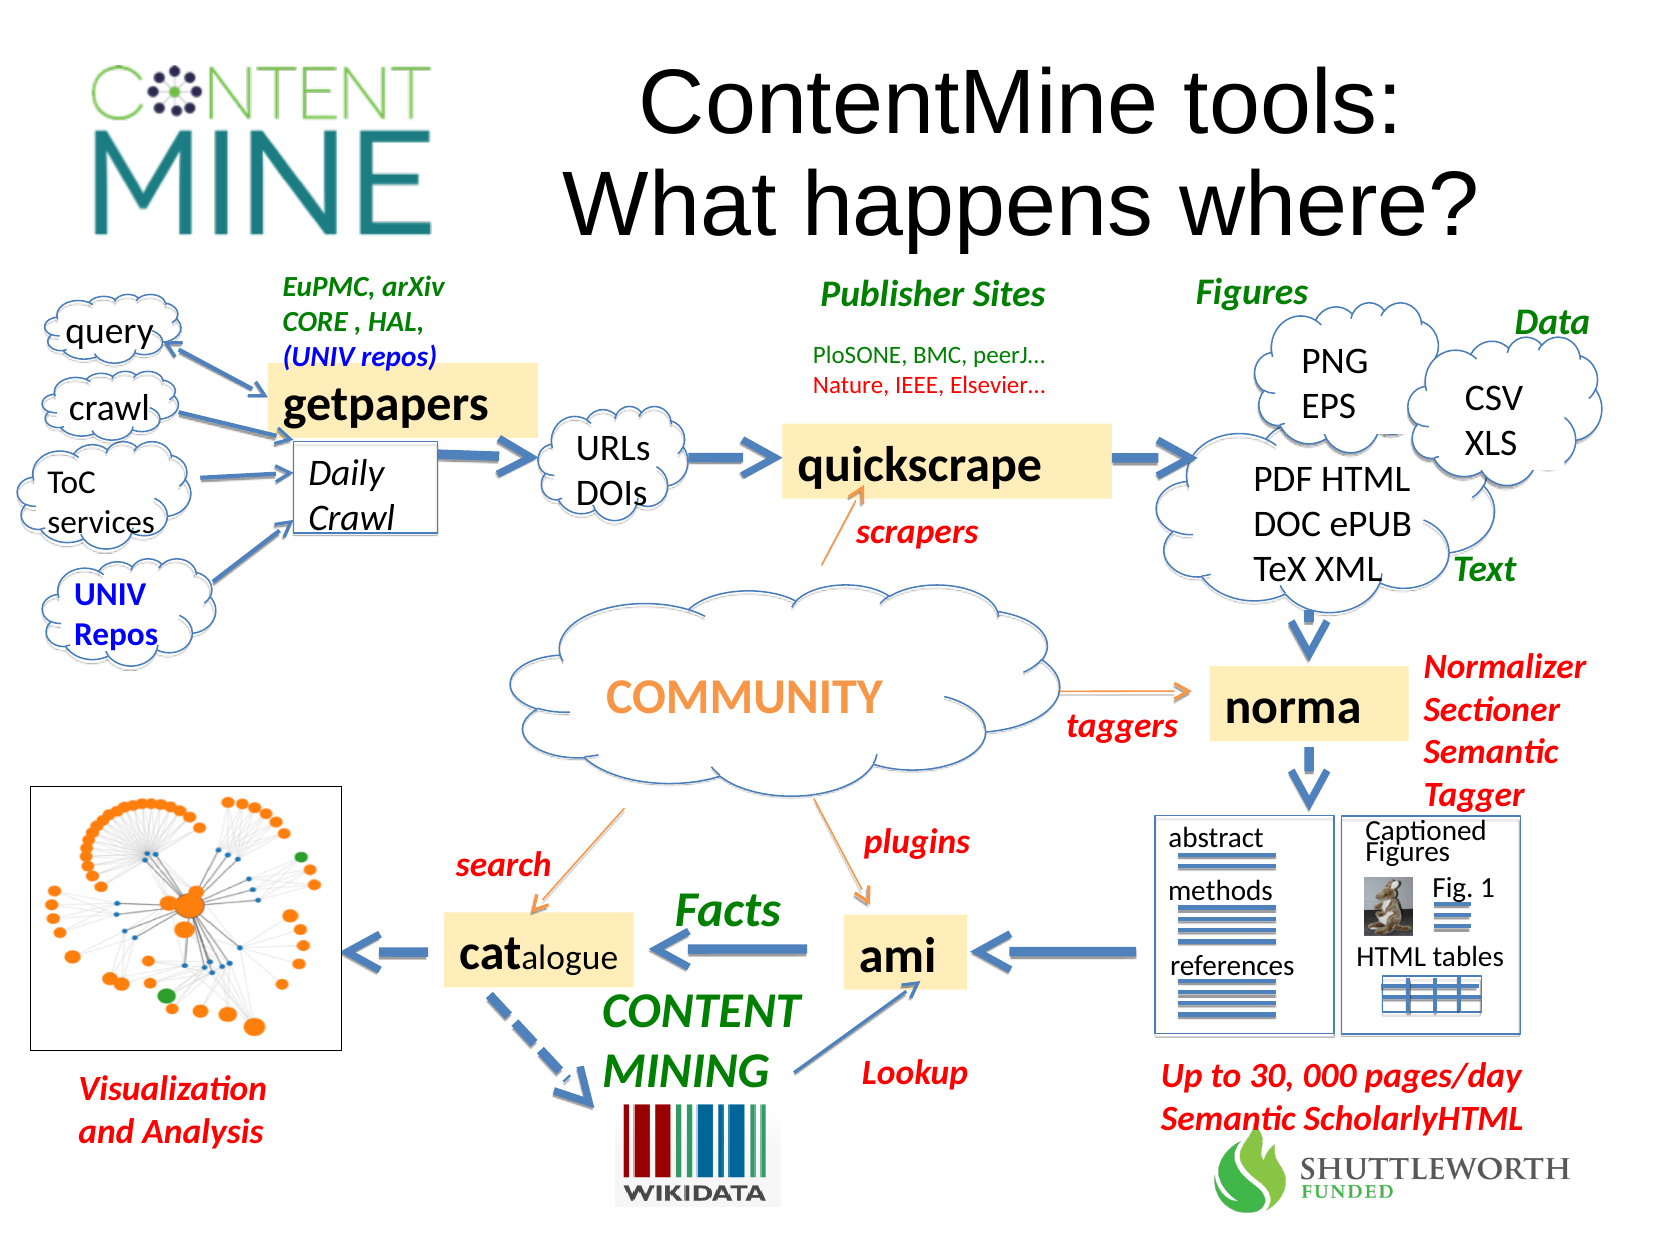

# ContentMine tools: What happens where?
EuPMC, arXiv
CORE , HAL,
(UNIV repos)
Figures
Publisher Sites
Data
query
PNG
EPS
PloSONE, BMC, peerJ… Nature, IEEE, Elsevier…
CSV
XLS
getpapers
crawl
URLs
DOIs
PDF HTML
DOC ePUB
TeX XML
quickscrape
Daily
Crawl
ToC
services
scrapers
Text
UNIV
Repos
Normalizer
Sectioner
Semantic
Tagger
COMMUNITY
norma
taggers
plugins
abstract
Captioned
Figures
search
Fig. 1
methods
Facts
catalogue
ami
HTML tables
references
CONTENT
MINING
Lookup
Up to 30, 000 pages/day Semantic ScholarlyHTML
Visualization
and Analysis